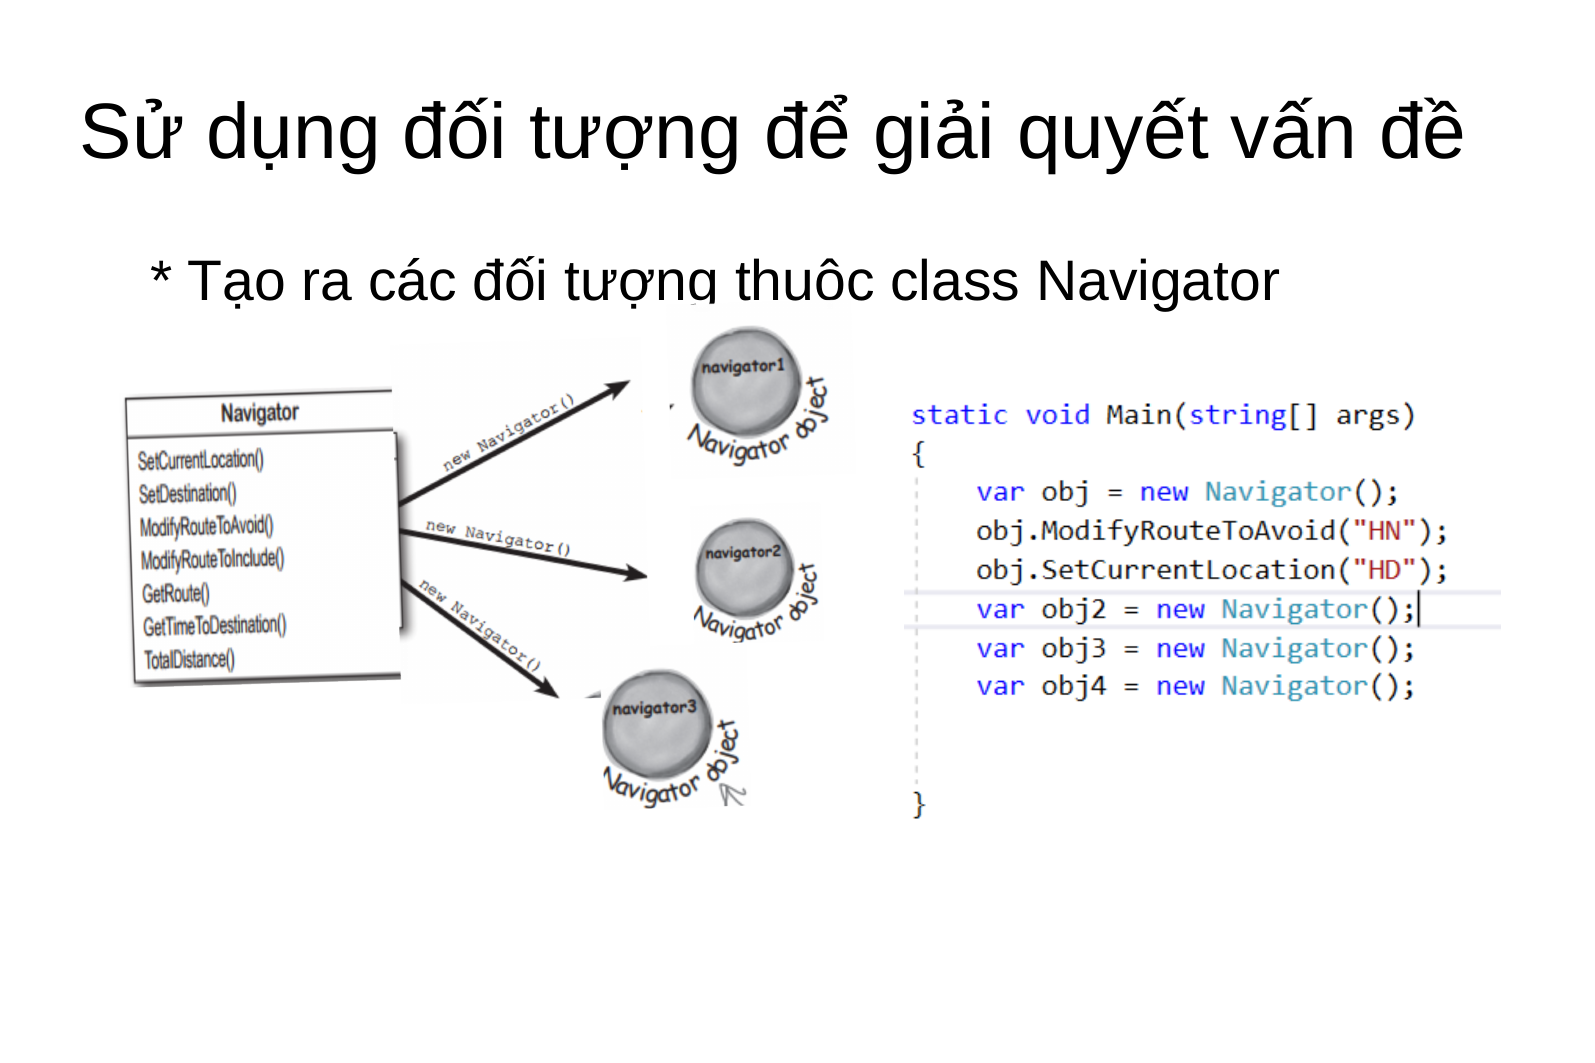

# Sử dụng đối tượng để giải quyết vấn đề
* Tạo ra các đối tượng thuộc class Navigator